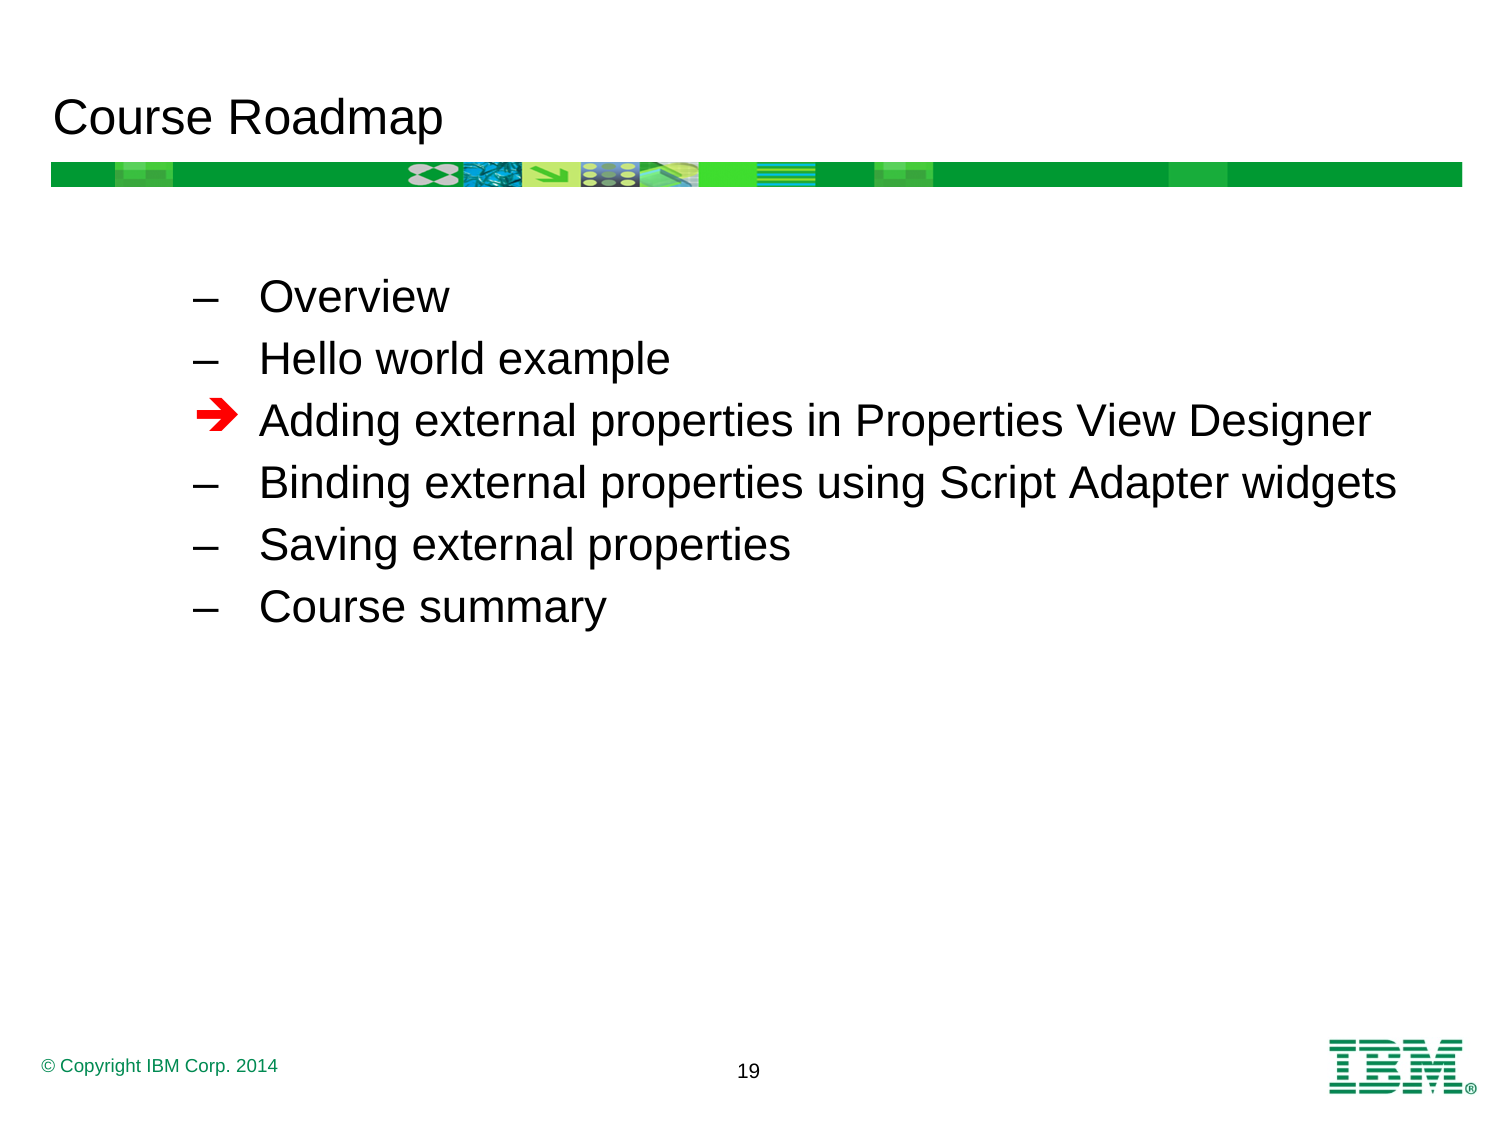

# Course Roadmap
Overview
Hello world example
Adding external properties in Properties View Designer
Binding external properties using Script Adapter widgets
Saving external properties
Course summary
19